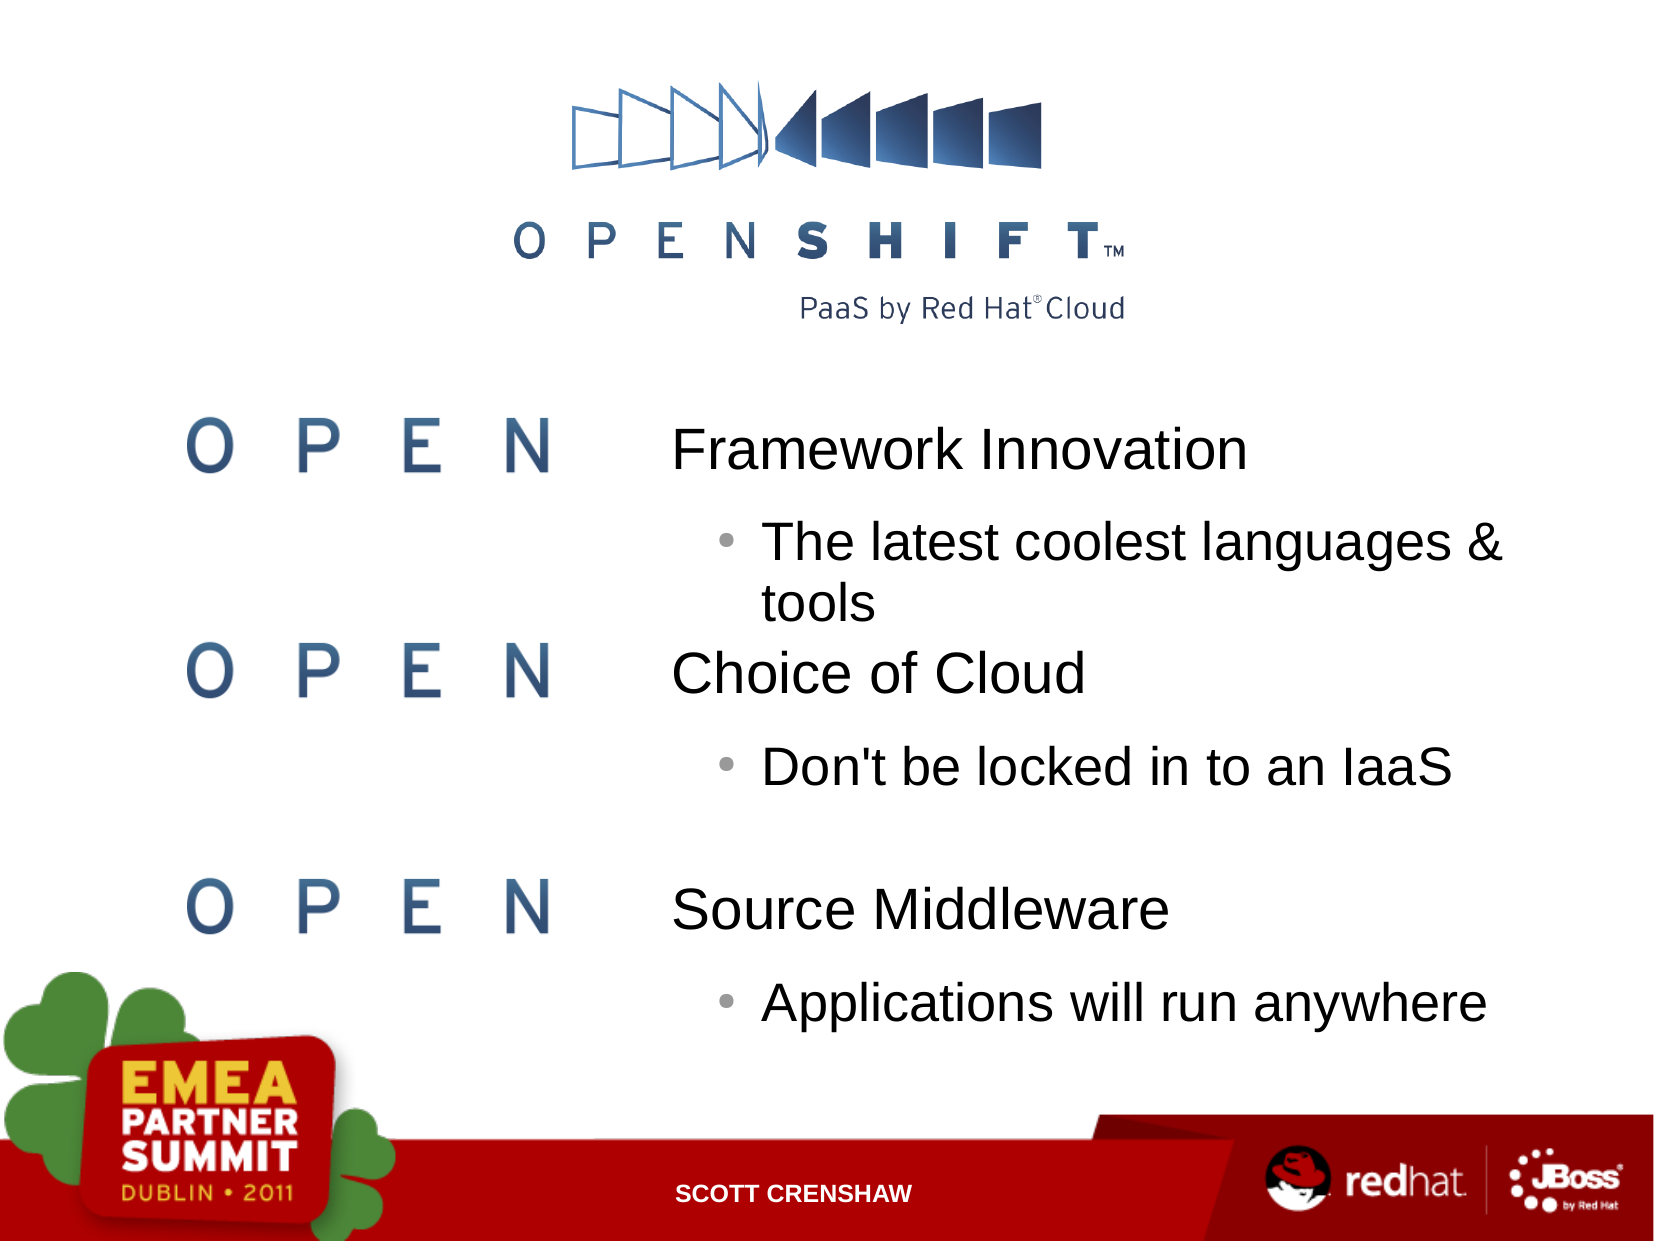

# Framework Innovation
The latest coolest languages & tools
Choice of Cloud
Don't be locked in to an IaaS
Source Middleware
Applications will run anywhere